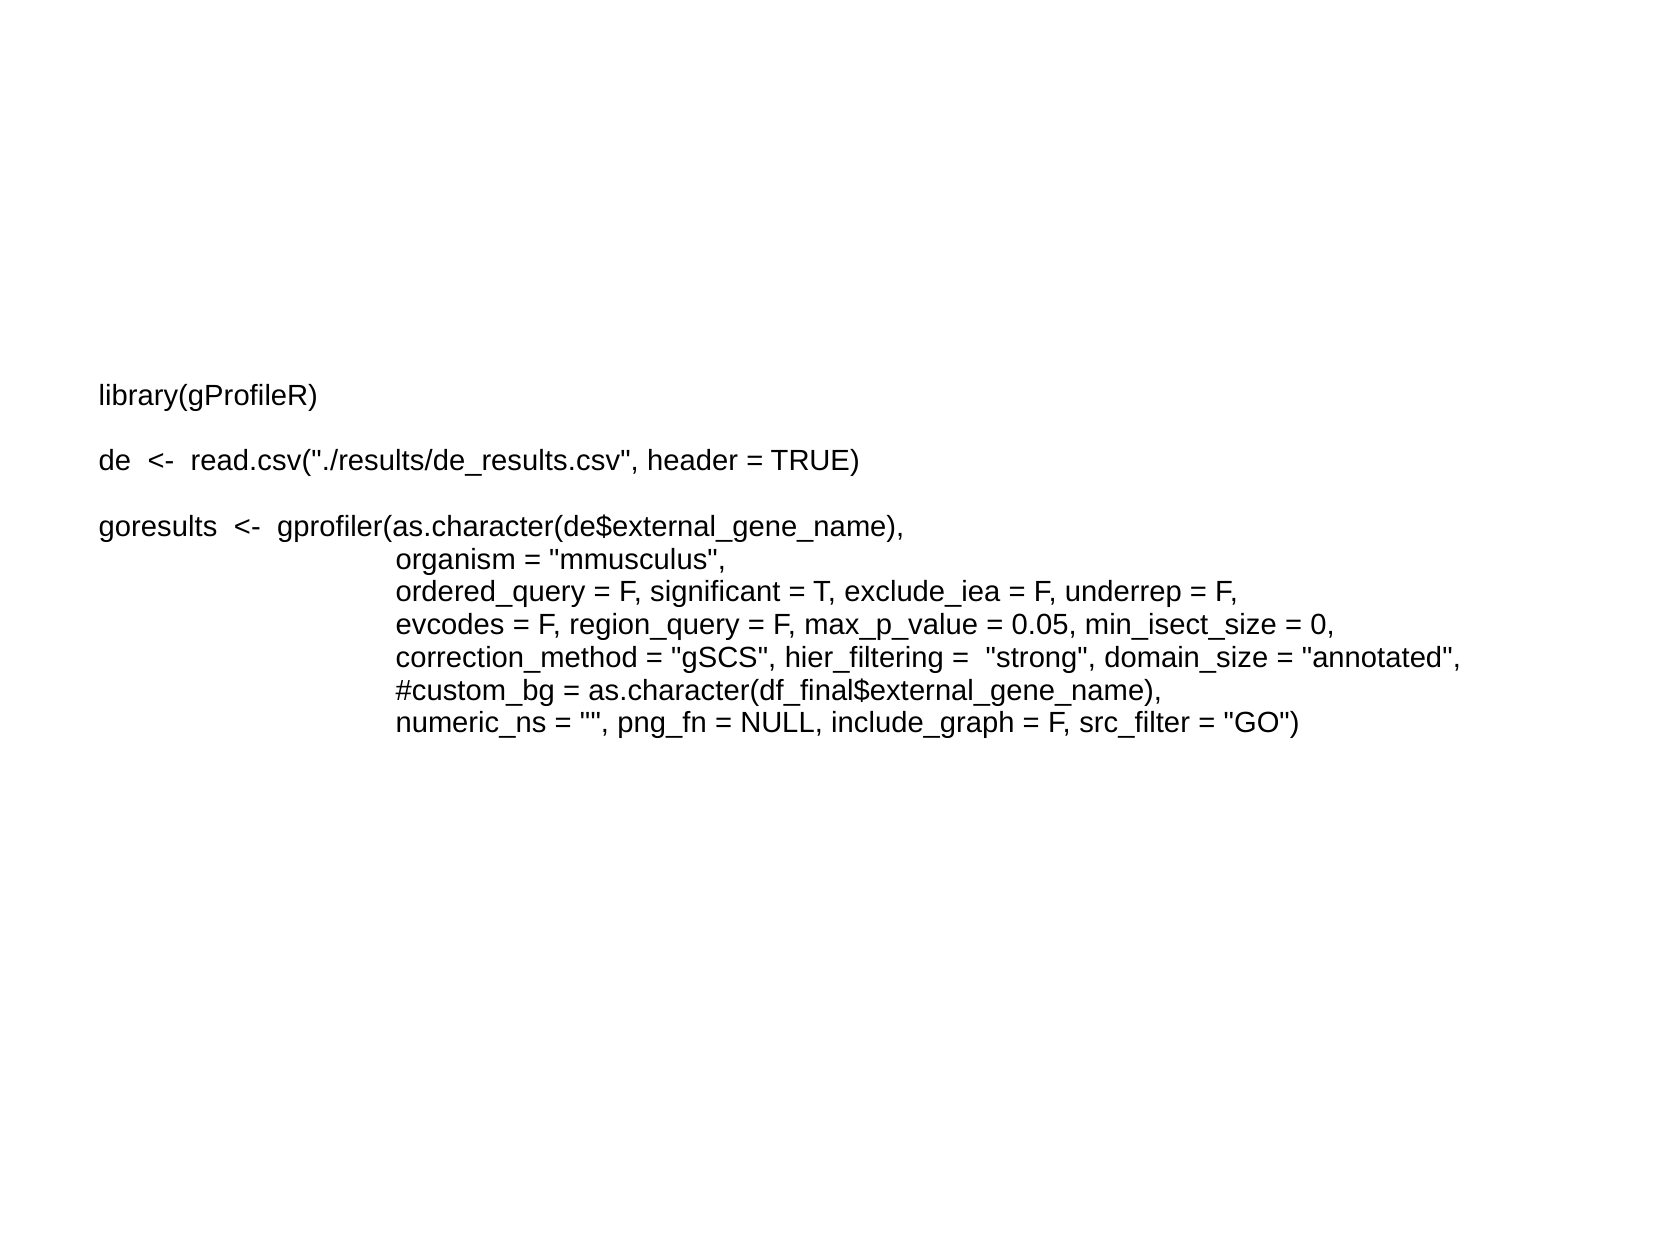

library(gProfileR)
de <- read.csv("./results/de_results.csv", header = TRUE)
goresults <- gprofiler(as.character(de$external_gene_name),
 organism = "mmusculus",
 ordered_query = F, significant = T, exclude_iea = F, underrep = F,
 evcodes = F, region_query = F, max_p_value = 0.05, min_isect_size = 0,
 correction_method = "gSCS", hier_filtering = "strong", domain_size = "annotated",
 #custom_bg = as.character(df_final$external_gene_name),
 numeric_ns = "", png_fn = NULL, include_graph = F, src_filter = "GO")